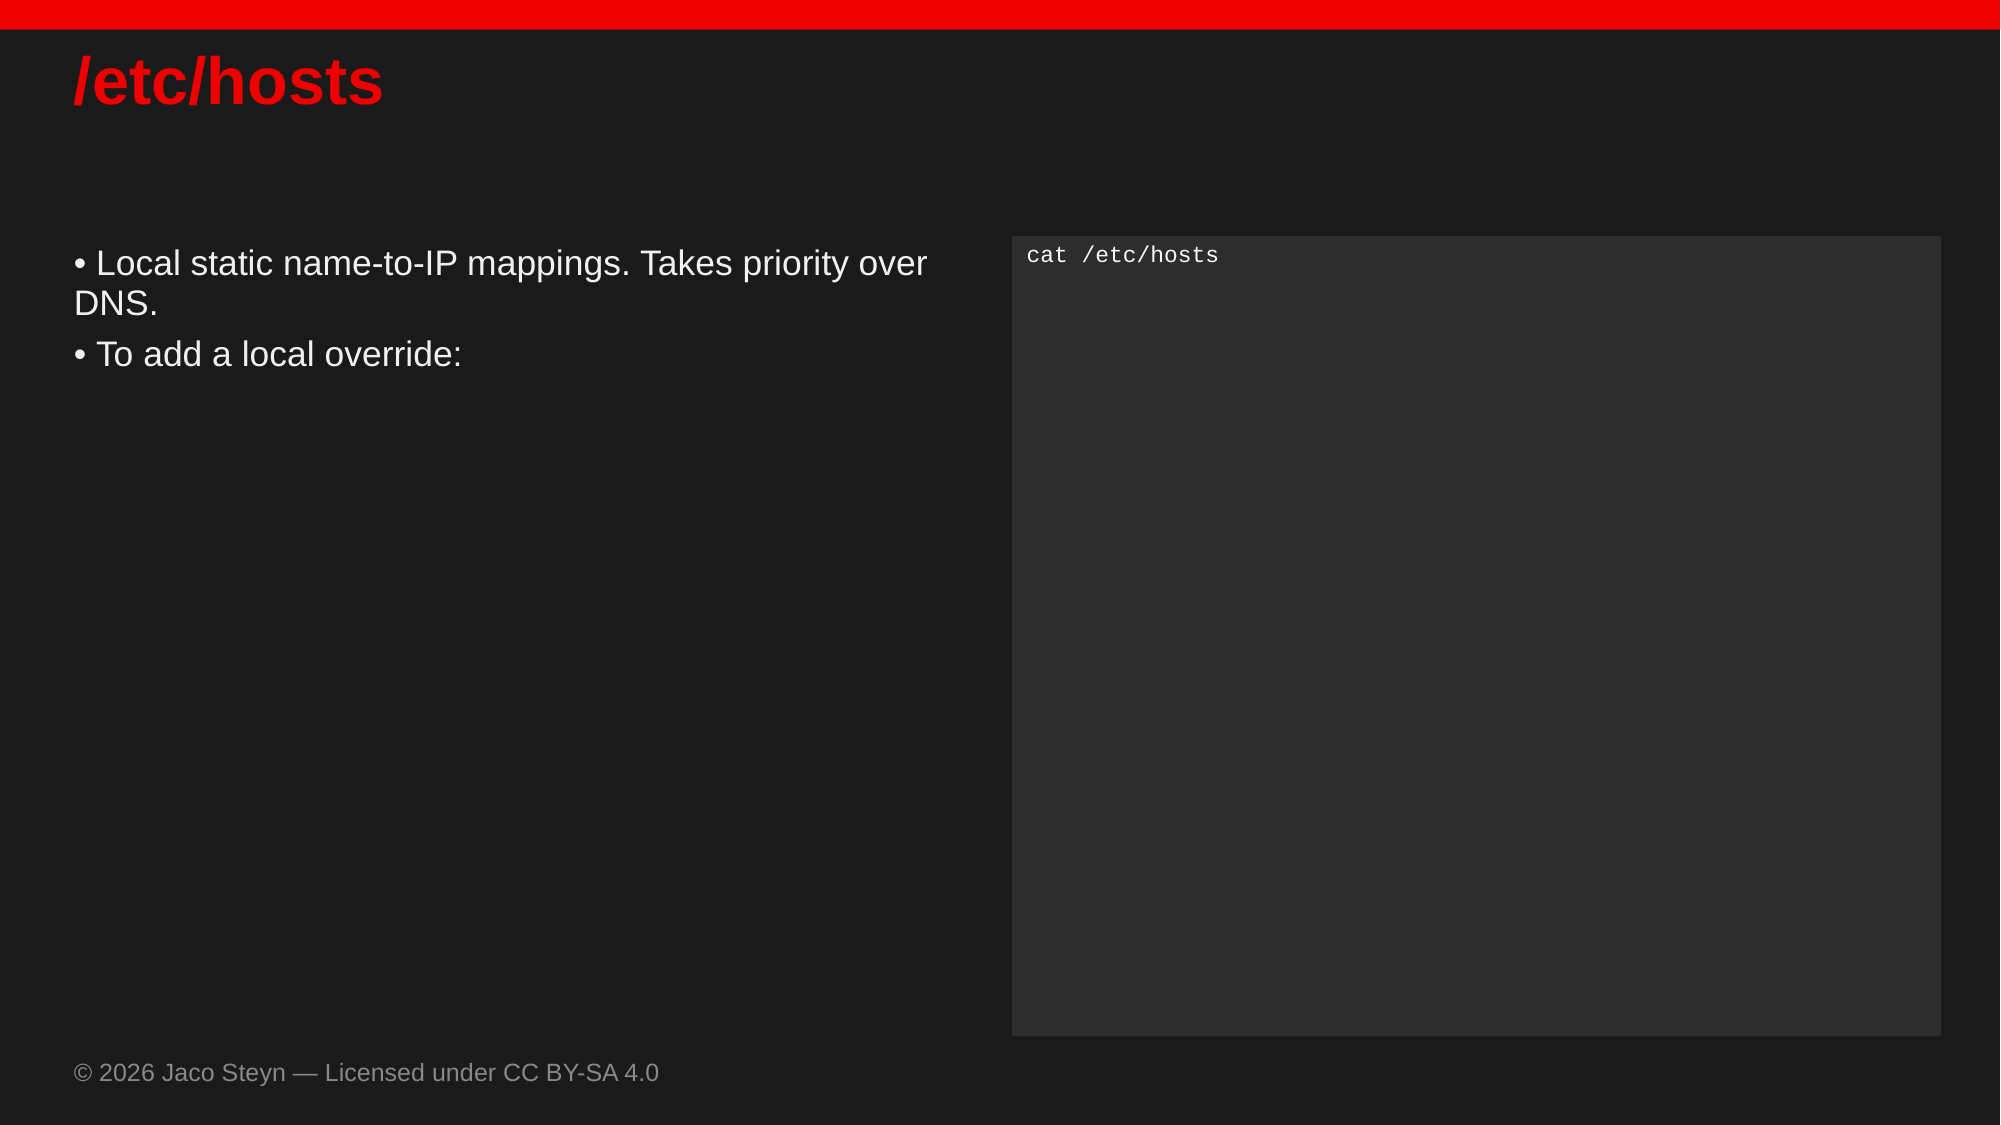

/etc/hosts
• Local static name-to-IP mappings. Takes priority over DNS.
• To add a local override:
cat /etc/hosts
© 2026 Jaco Steyn — Licensed under CC BY-SA 4.0